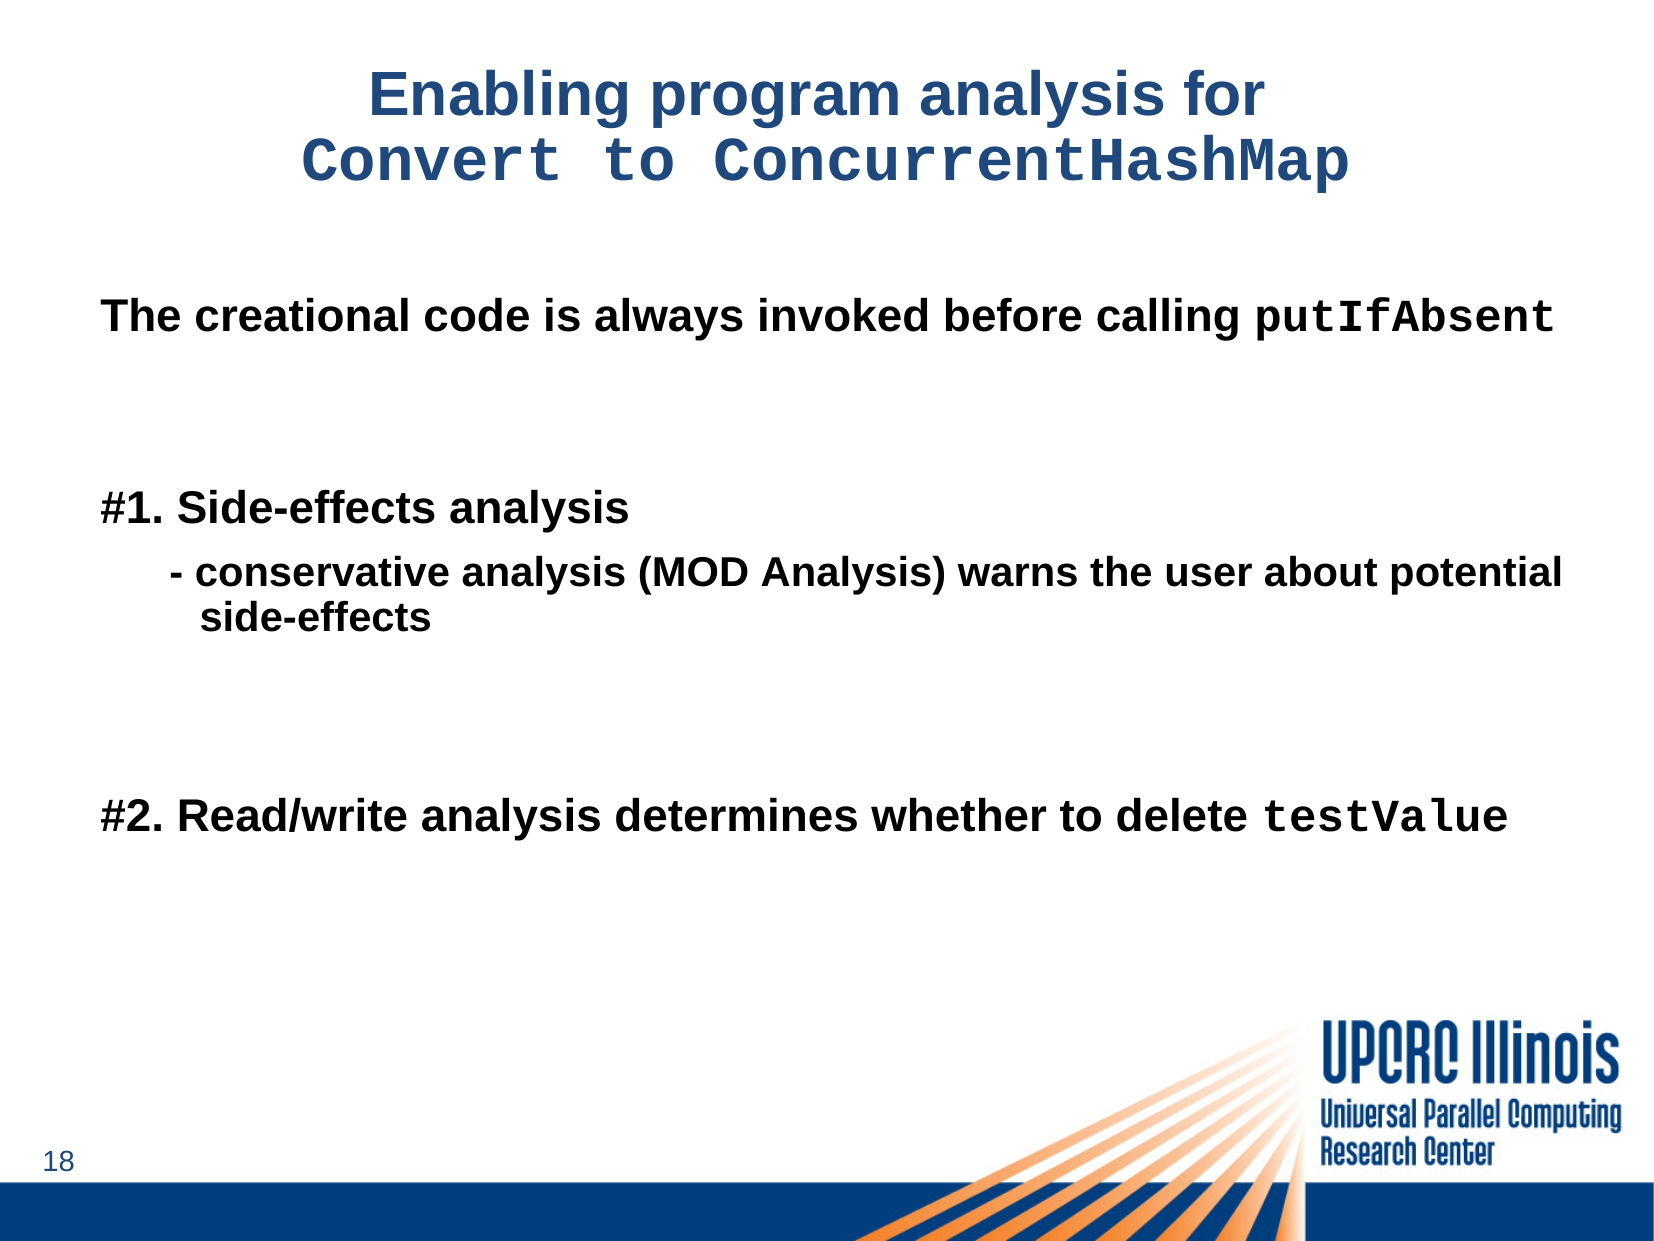

# Enabling program analysis for Convert to ConcurrentHashMap
The creational code is always invoked before calling putIfAbsent
#1. Side-effects analysis
 - conservative analysis (MOD Analysis) warns the user about potential side-effects
#2. Read/write analysis determines whether to delete testValue
18